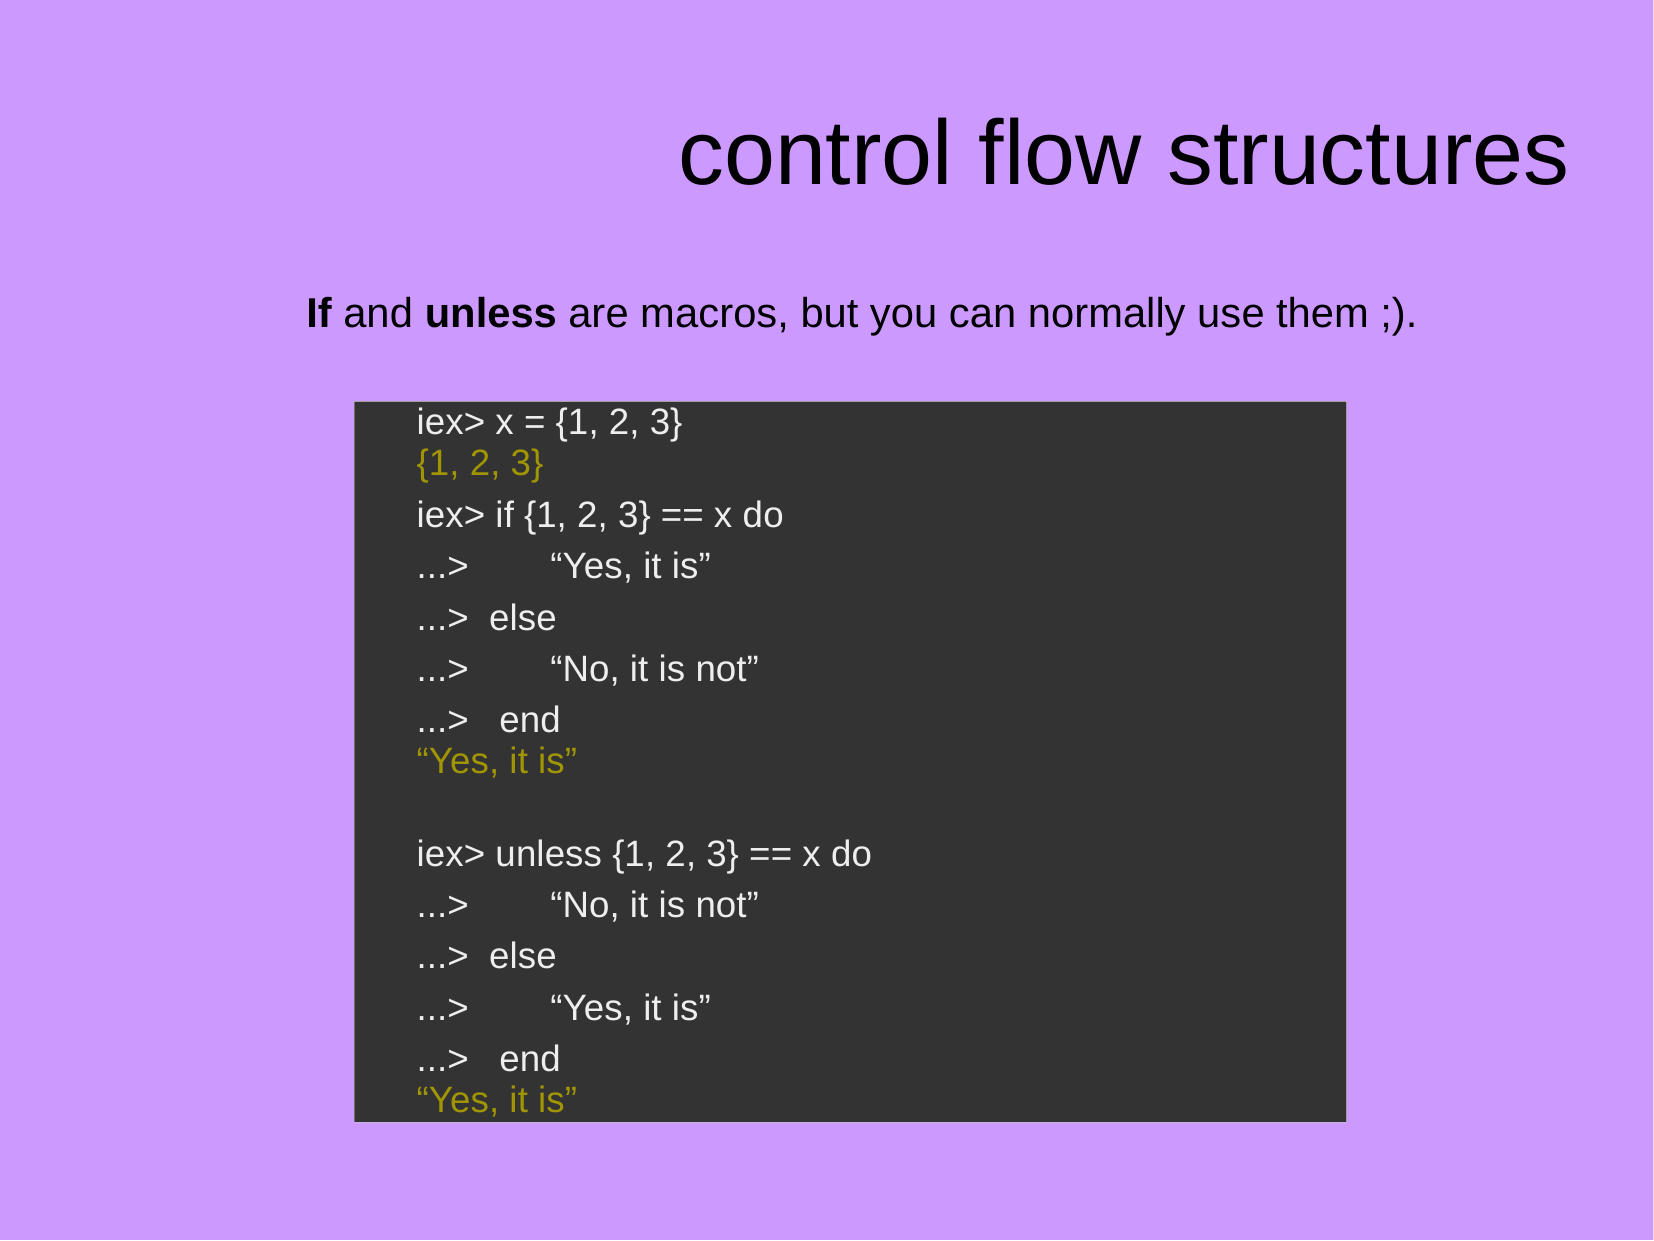

# control flow structures
If and unless are macros, but you can normally use them ;).
iex> x = {1, 2, 3}
{1, 2, 3}
iex> if {1, 2, 3} == x do
...> “Yes, it is”
...> else
...> “No, it is not”
...> end
“Yes, it is”
iex> unless {1, 2, 3} == x do
...> “No, it is not”
...> else
...> “Yes, it is”
...> end
“Yes, it is”